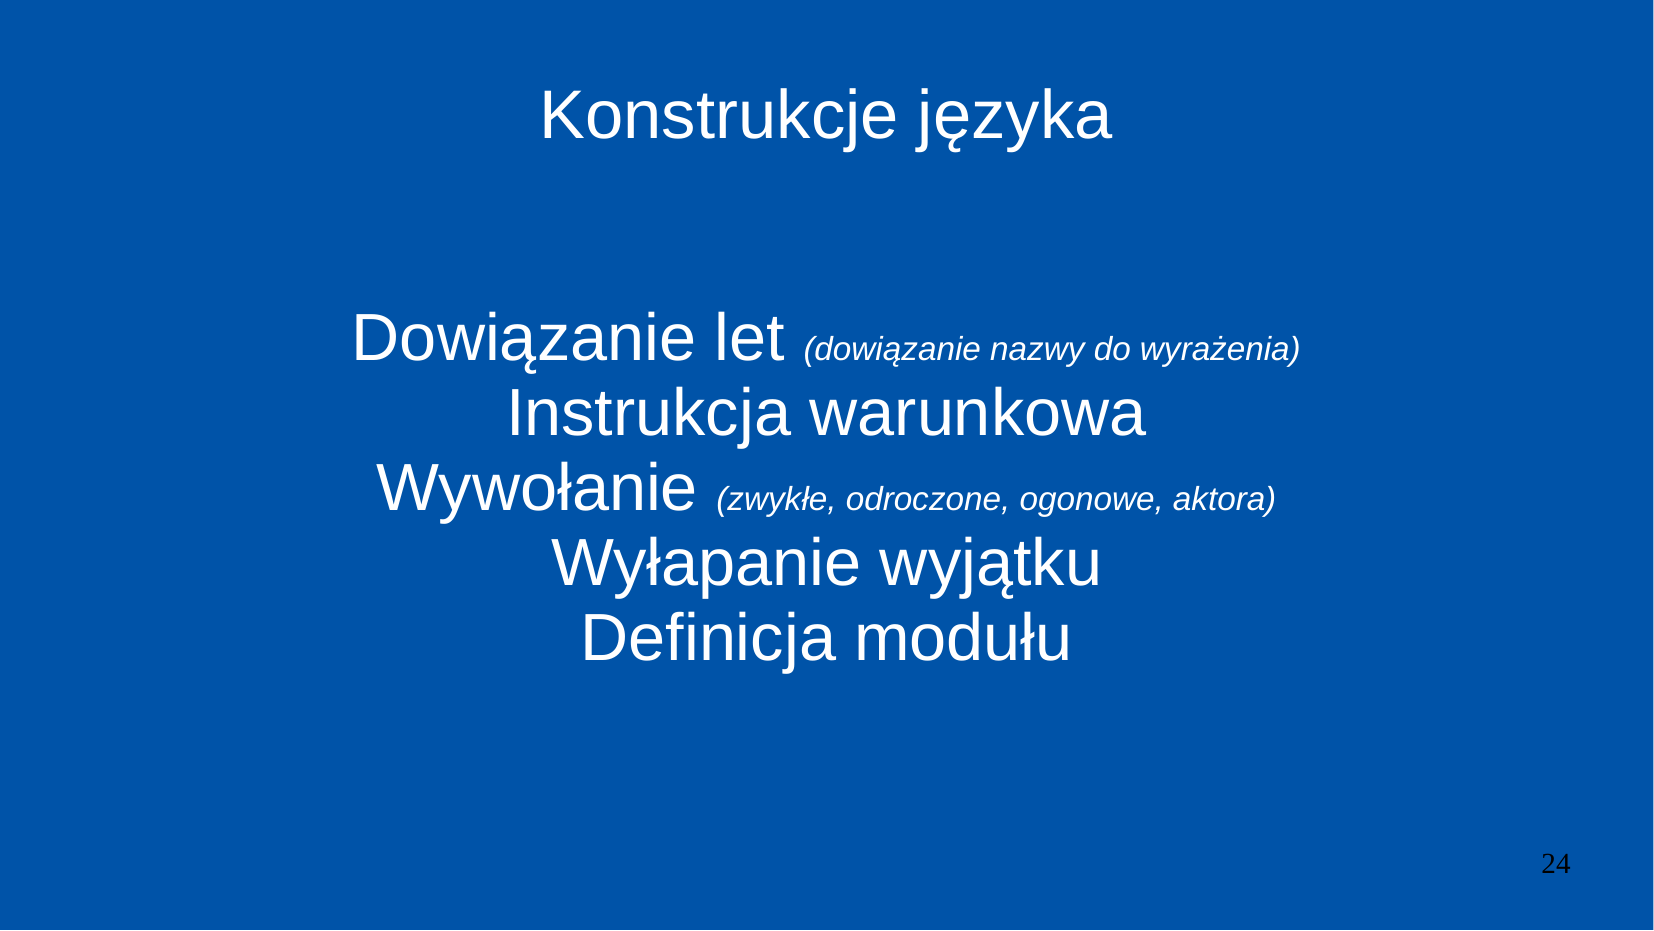

# Konstrukcje języka
Dowiązanie let (dowiązanie nazwy do wyrażenia)
Instrukcja warunkowa
Wywołanie (zwykłe, odroczone, ogonowe, aktora)
Wyłapanie wyjątku
Definicja modułu
24